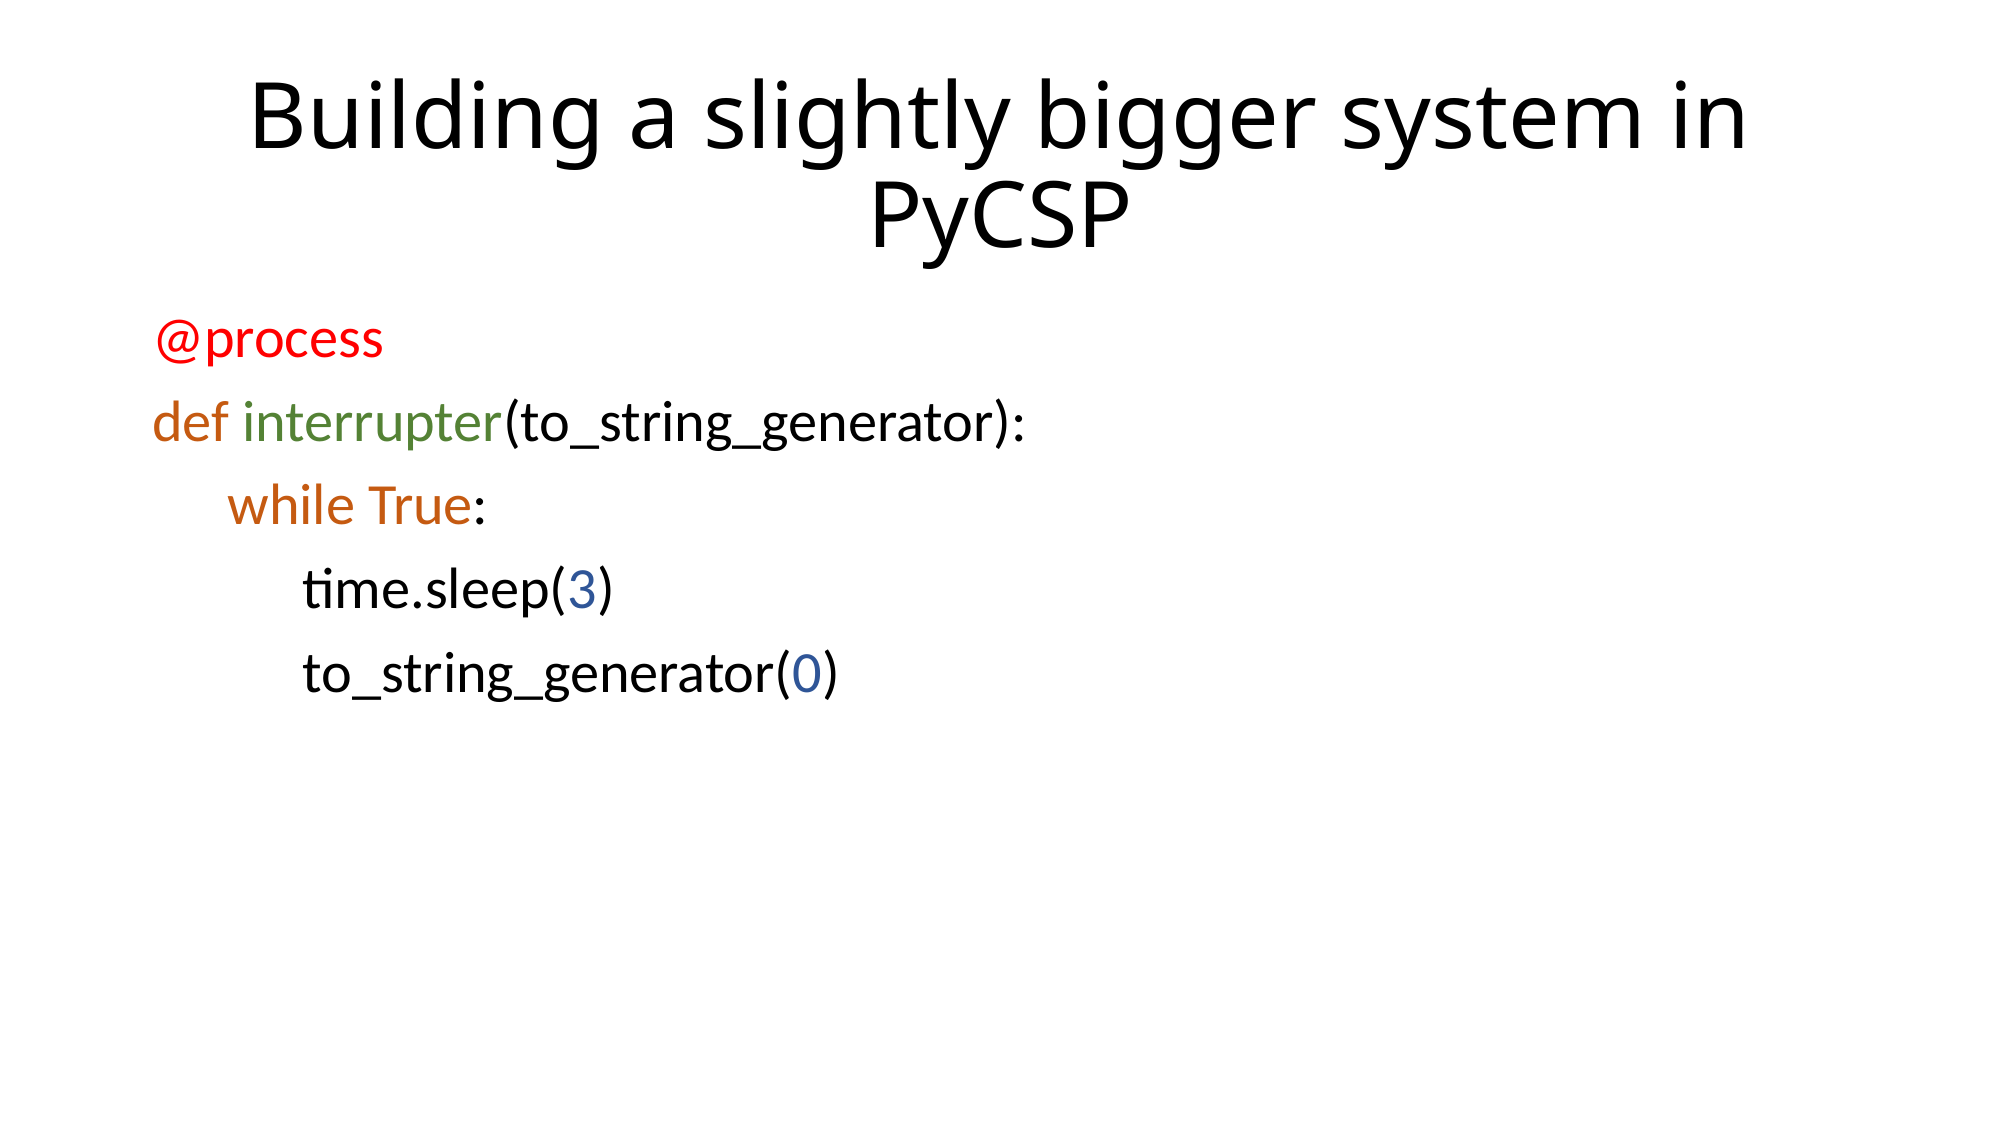

# Building a slightly bigger system in PyCSP
@process
def interrupter(to_string_generator):
	while True:
		time.sleep(3)
		to_string_generator(0)